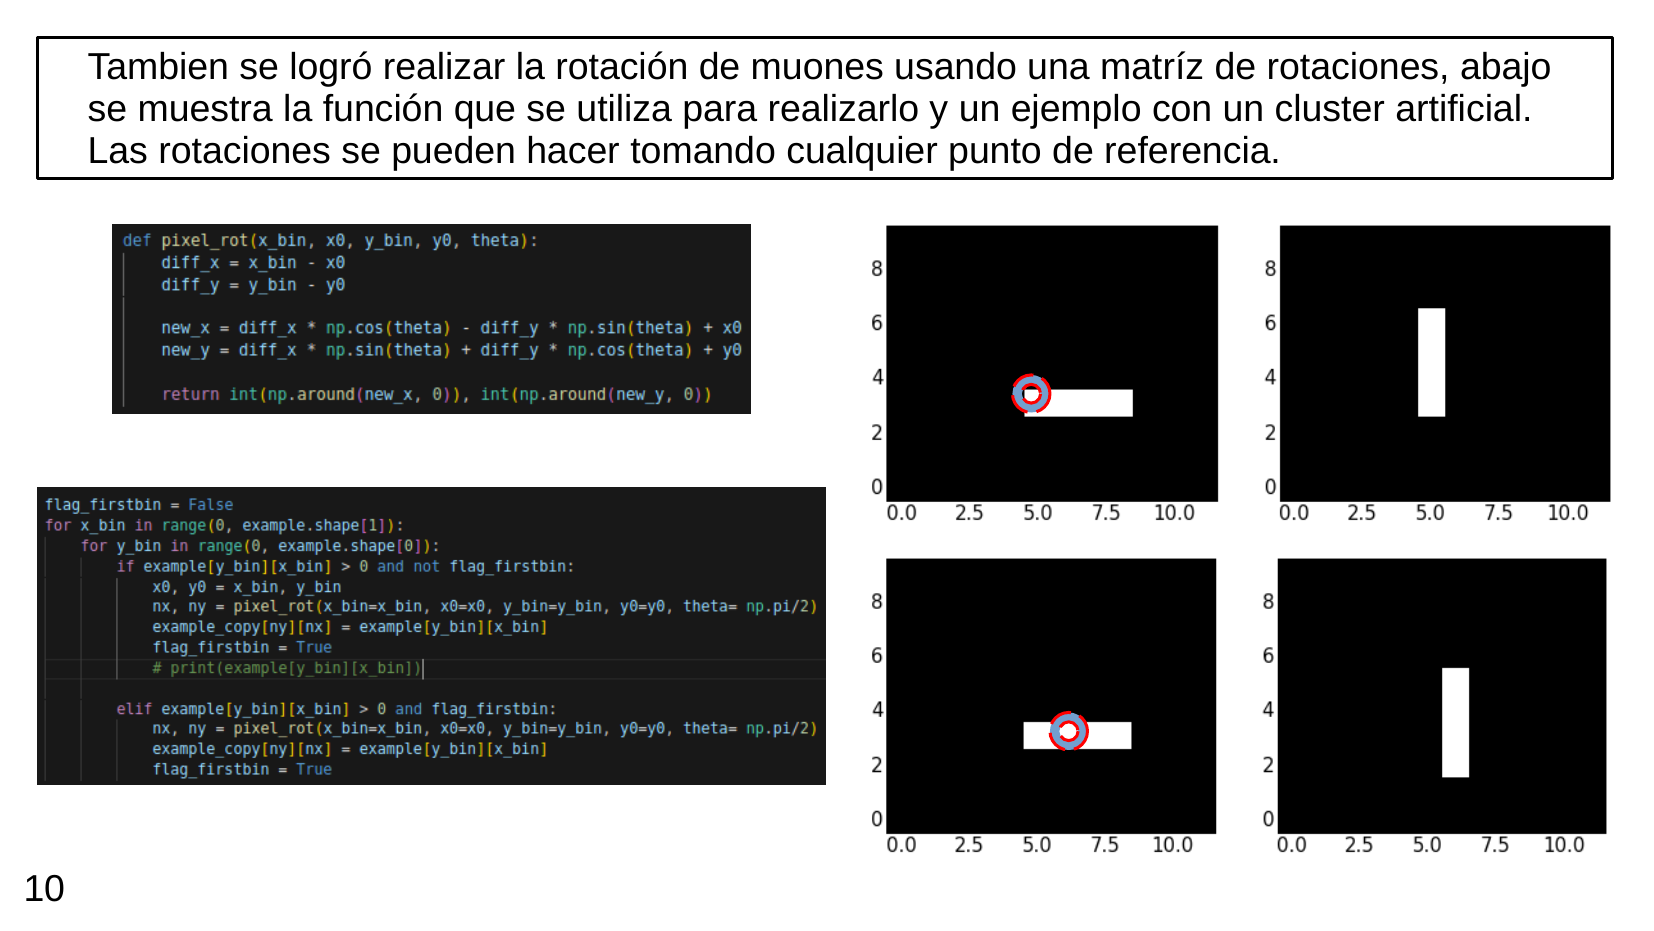

Tambien se logró realizar la rotación de muones usando una matríz de rotaciones, abajo se muestra la función que se utiliza para realizarlo y un ejemplo con un cluster artificial. Las rotaciones se pueden hacer tomando cualquier punto de referencia.